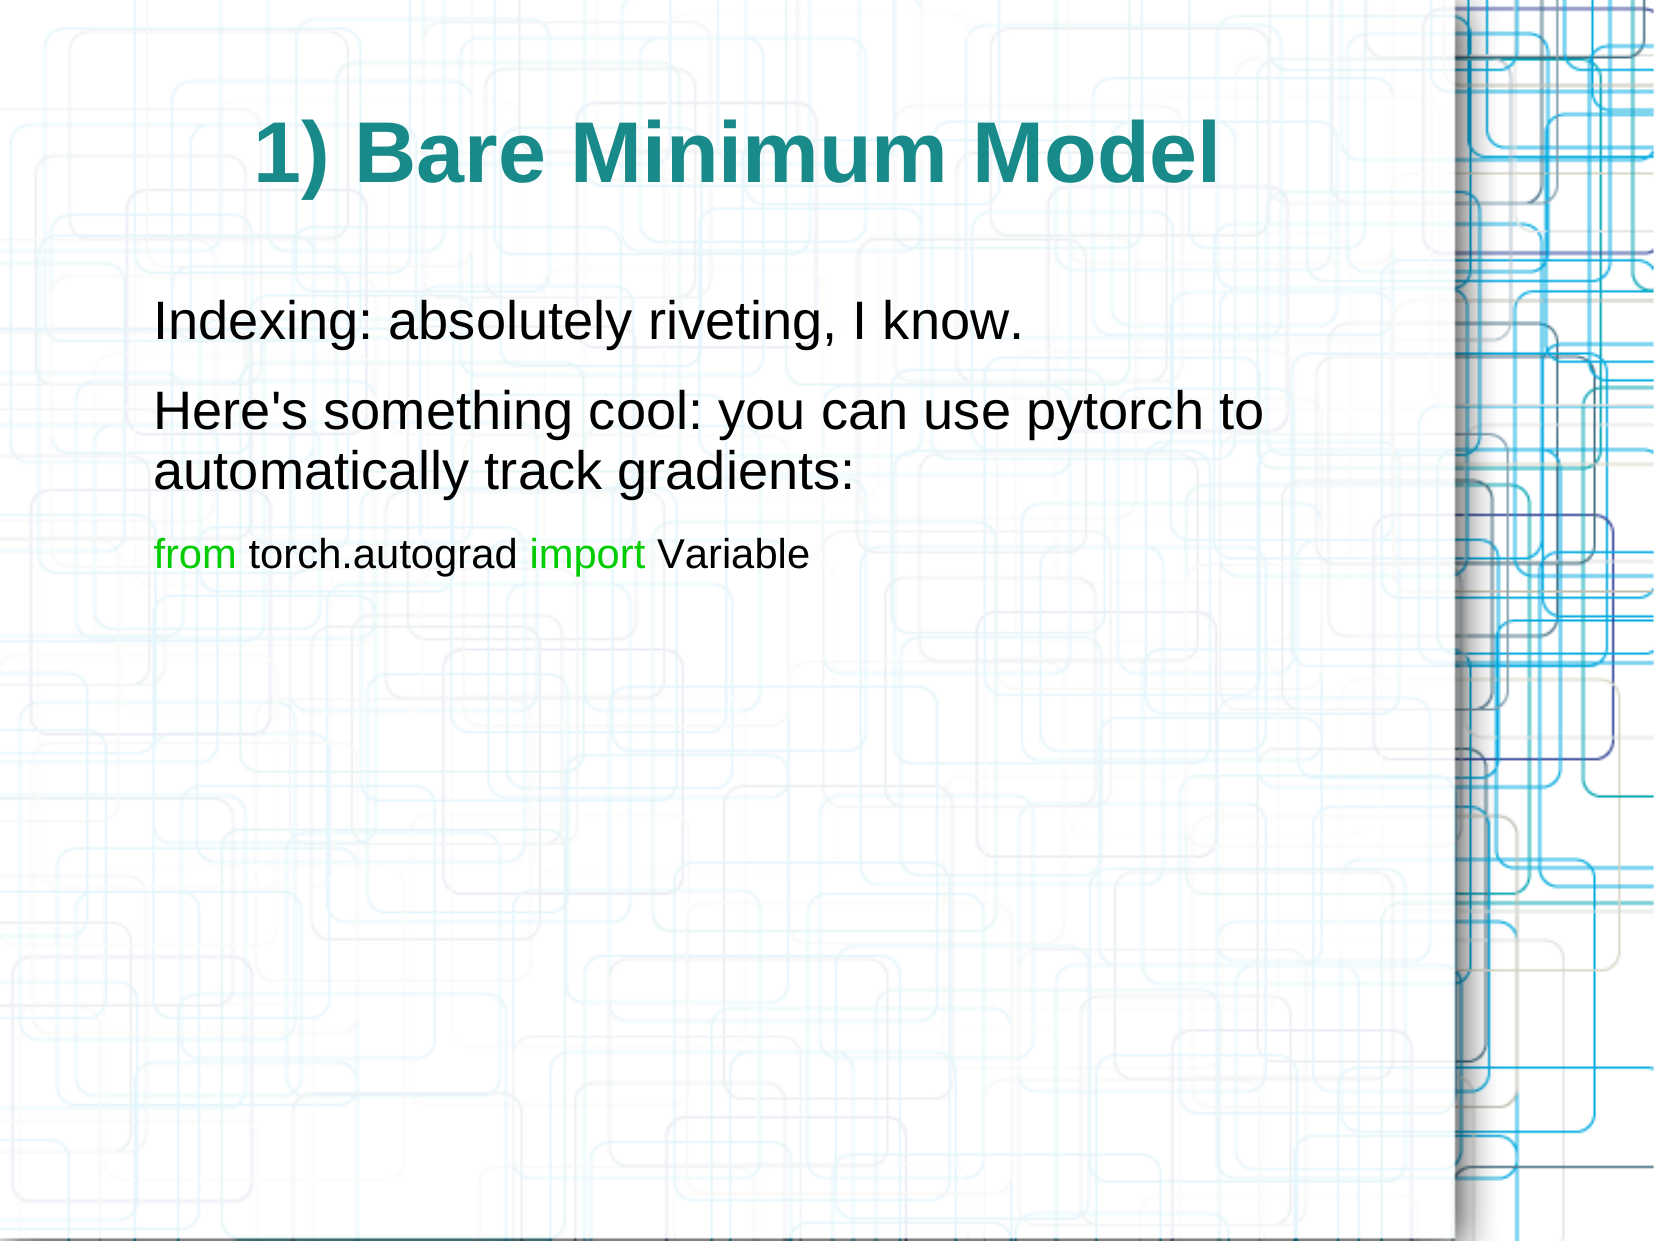

# 1) Bare Minimum Model
Indexing: absolutely riveting, I know.
Here's something cool: you can use pytorch to automatically track gradients:
from torch.autograd import Variable